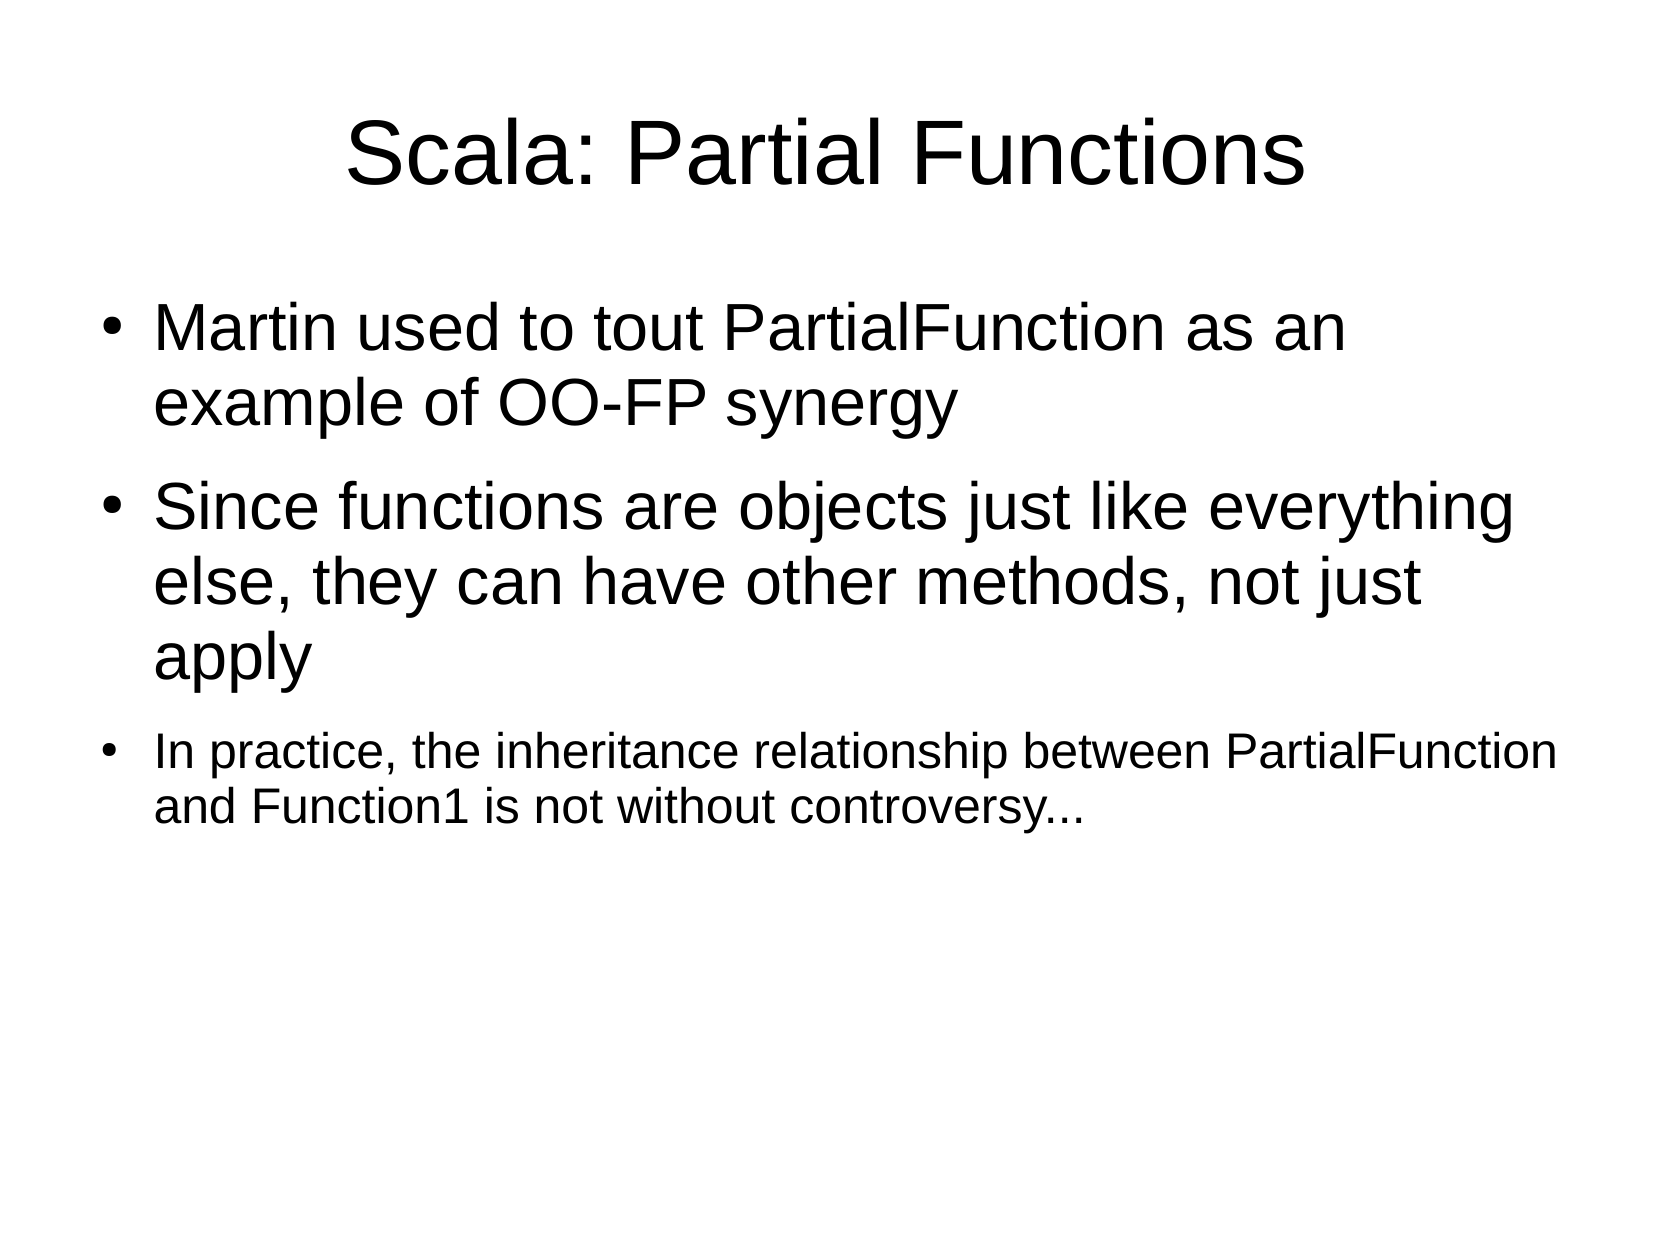

# Scala: Partial Functions
Martin used to tout PartialFunction as an example of OO-FP synergy
Since functions are objects just like everything else, they can have other methods, not just apply
In practice, the inheritance relationship between PartialFunction and Function1 is not without controversy...